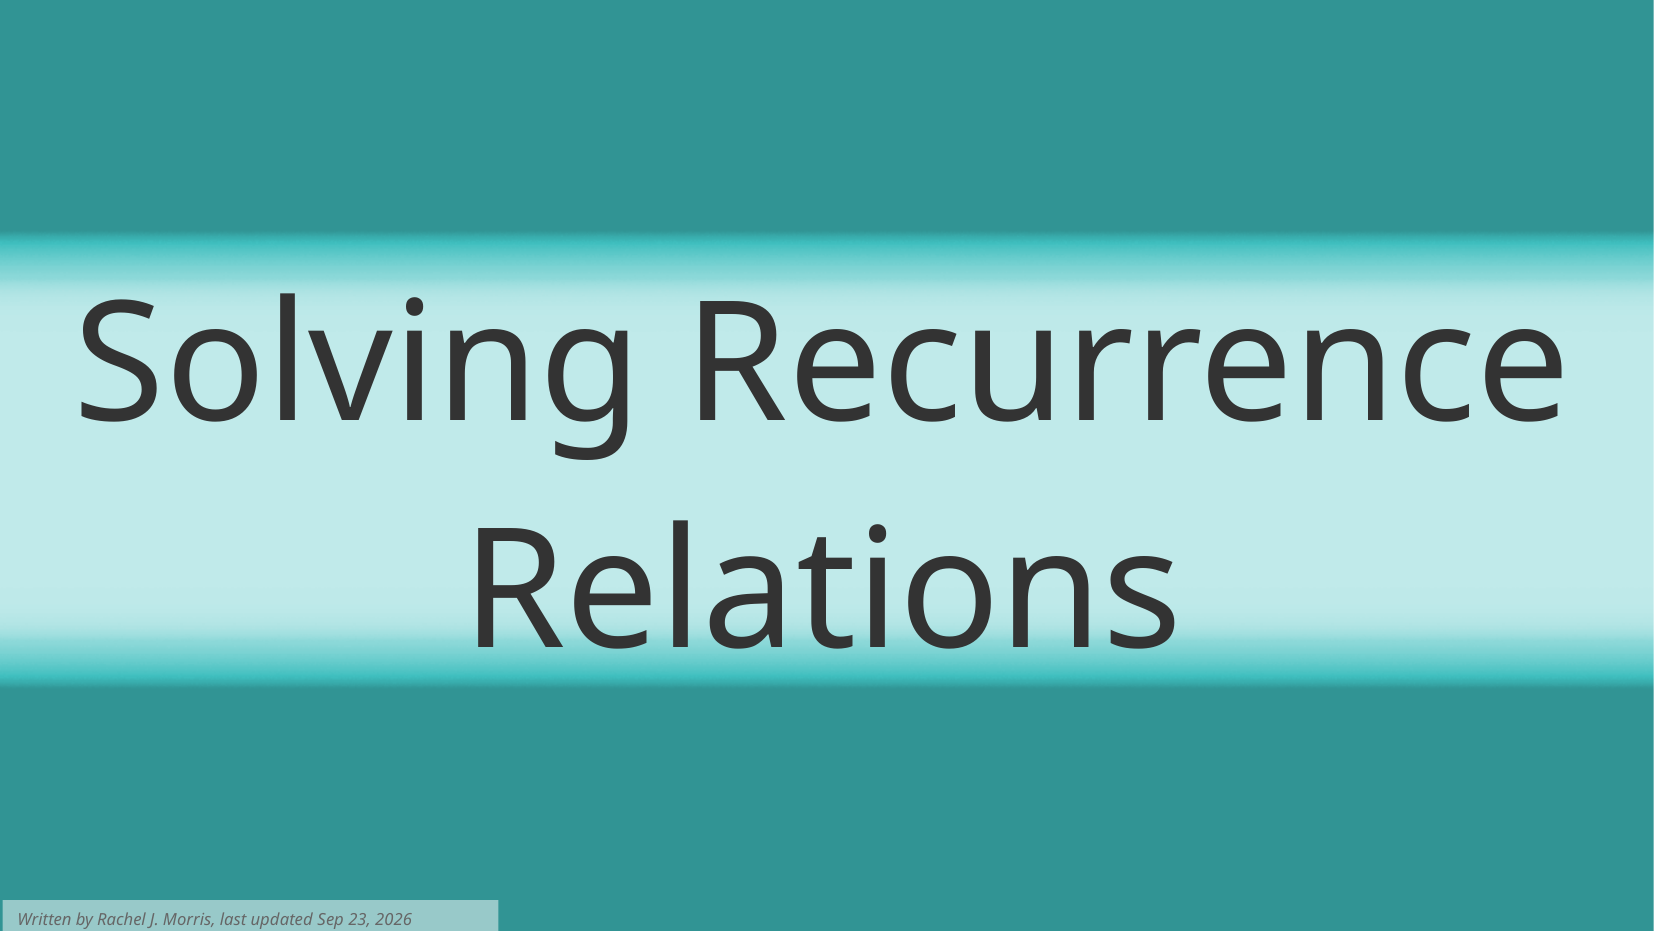

# Solving Recurrence Relations
Written by Rachel J. Morris, last updated